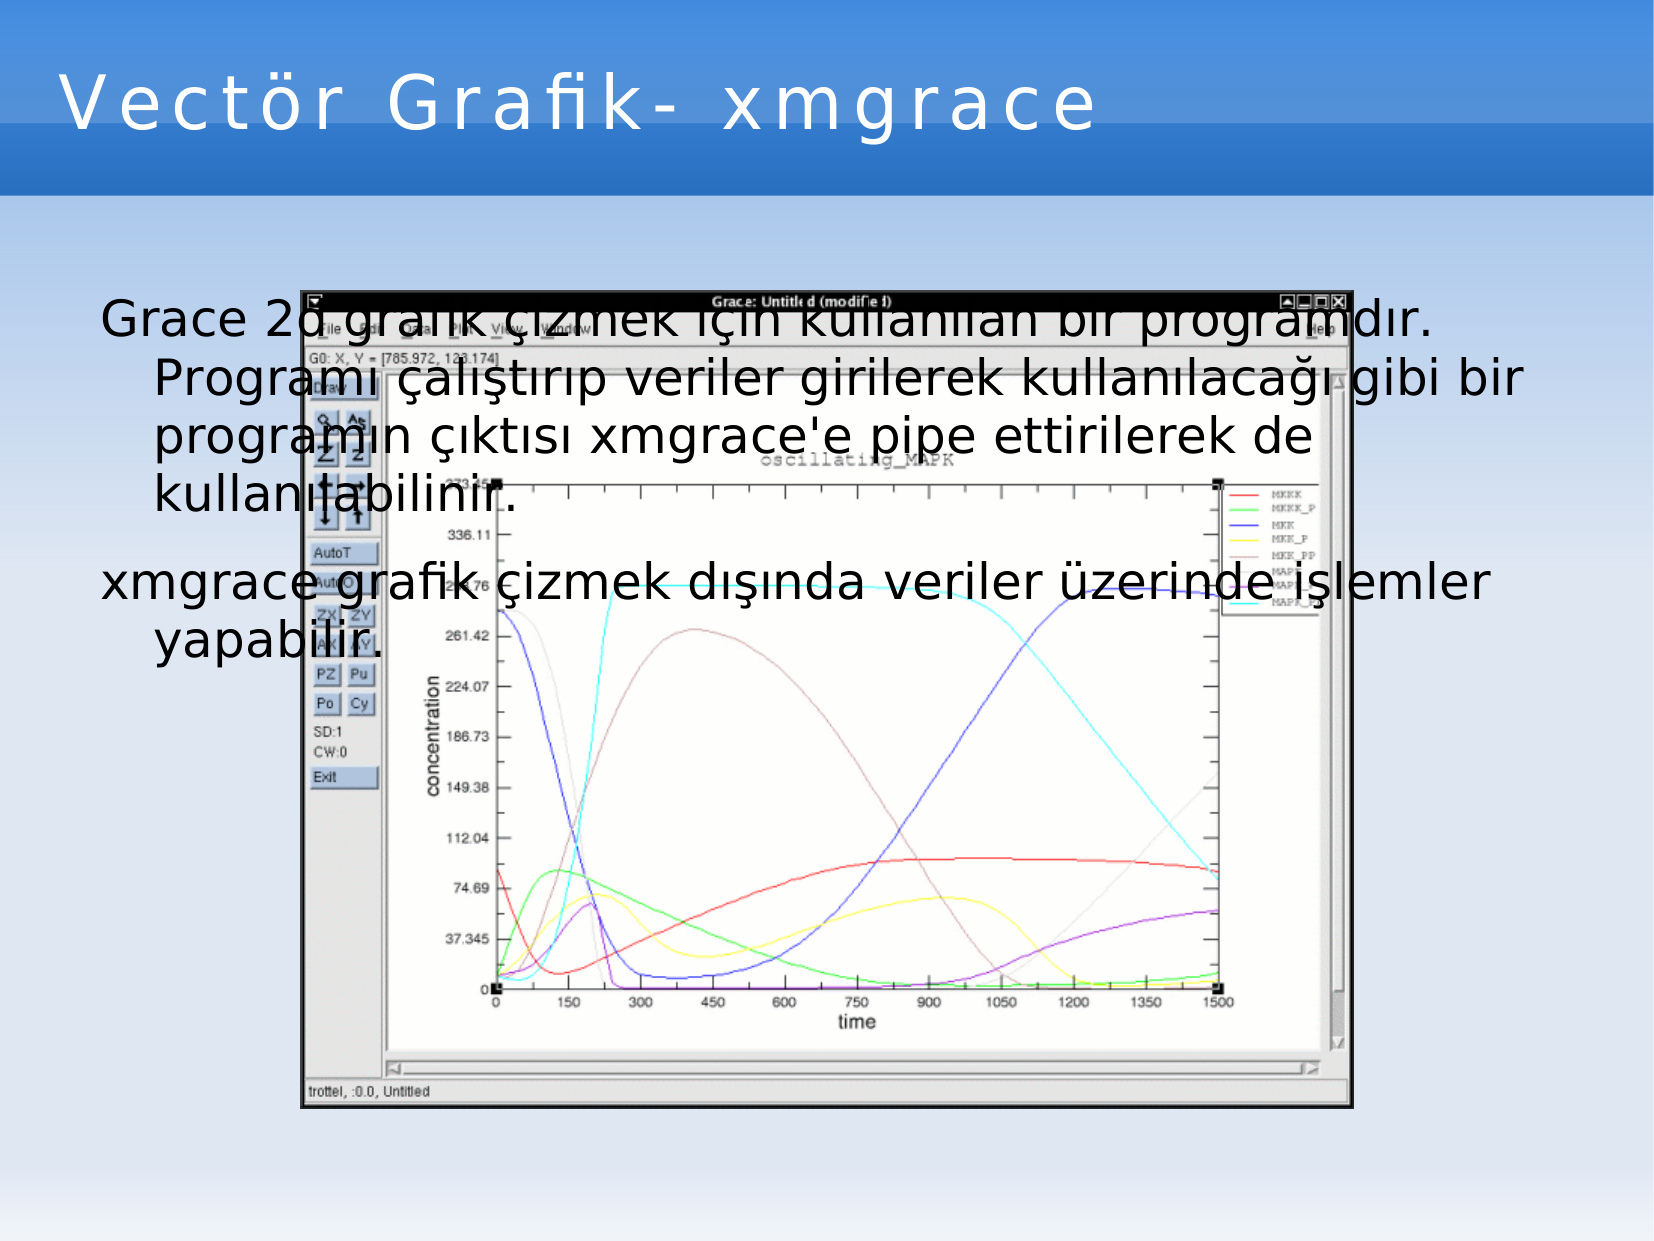

# Vectör Grafik- xmgrace
Grace 2d graﬁk çizmek için kullanılan bir programdır. Programı çalıştırıp veriler girilerek kullanılacağı gibi bir programın çıktısı xmgrace'e pipe ettirilerek de kullanılabilinir.
xmgrace graﬁk çizmek dışında veriler üzerinde işlemler yapabilir.